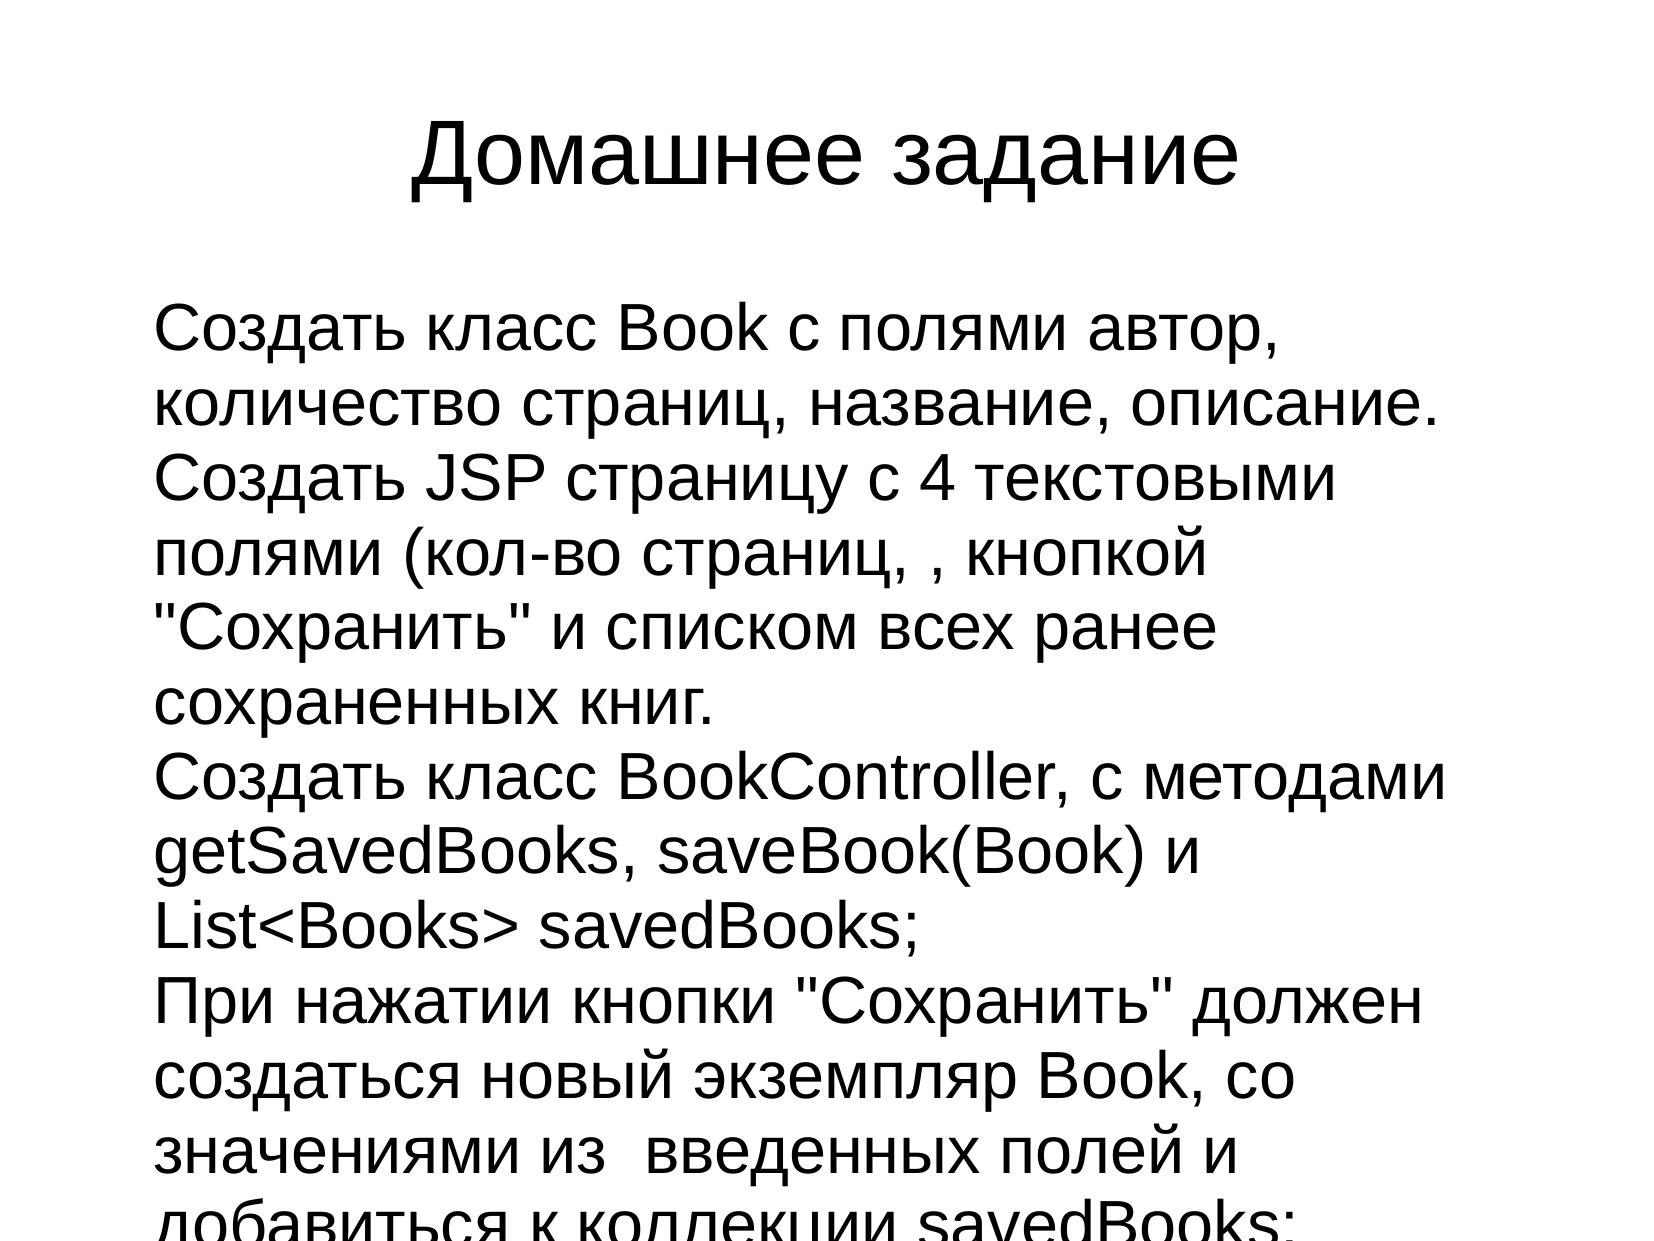

# Домашнее задание
Создать класс Book с полями автор, количество страниц, название, описание.
Создать JSP страницу с 4 текстовыми полями (кол-во страниц, , кнопкой "Сохранить" и списком всех ранее сохраненных книг.
Создать класс BookController, с методами
getSavedBooks, saveBook(Book) и List<Books> savedBooks;
При нажатии кнопки "Сохранить" должен создаться новый экземпляр Book, со значениями из введенных полей и добавиться к коллекции savedBooks;